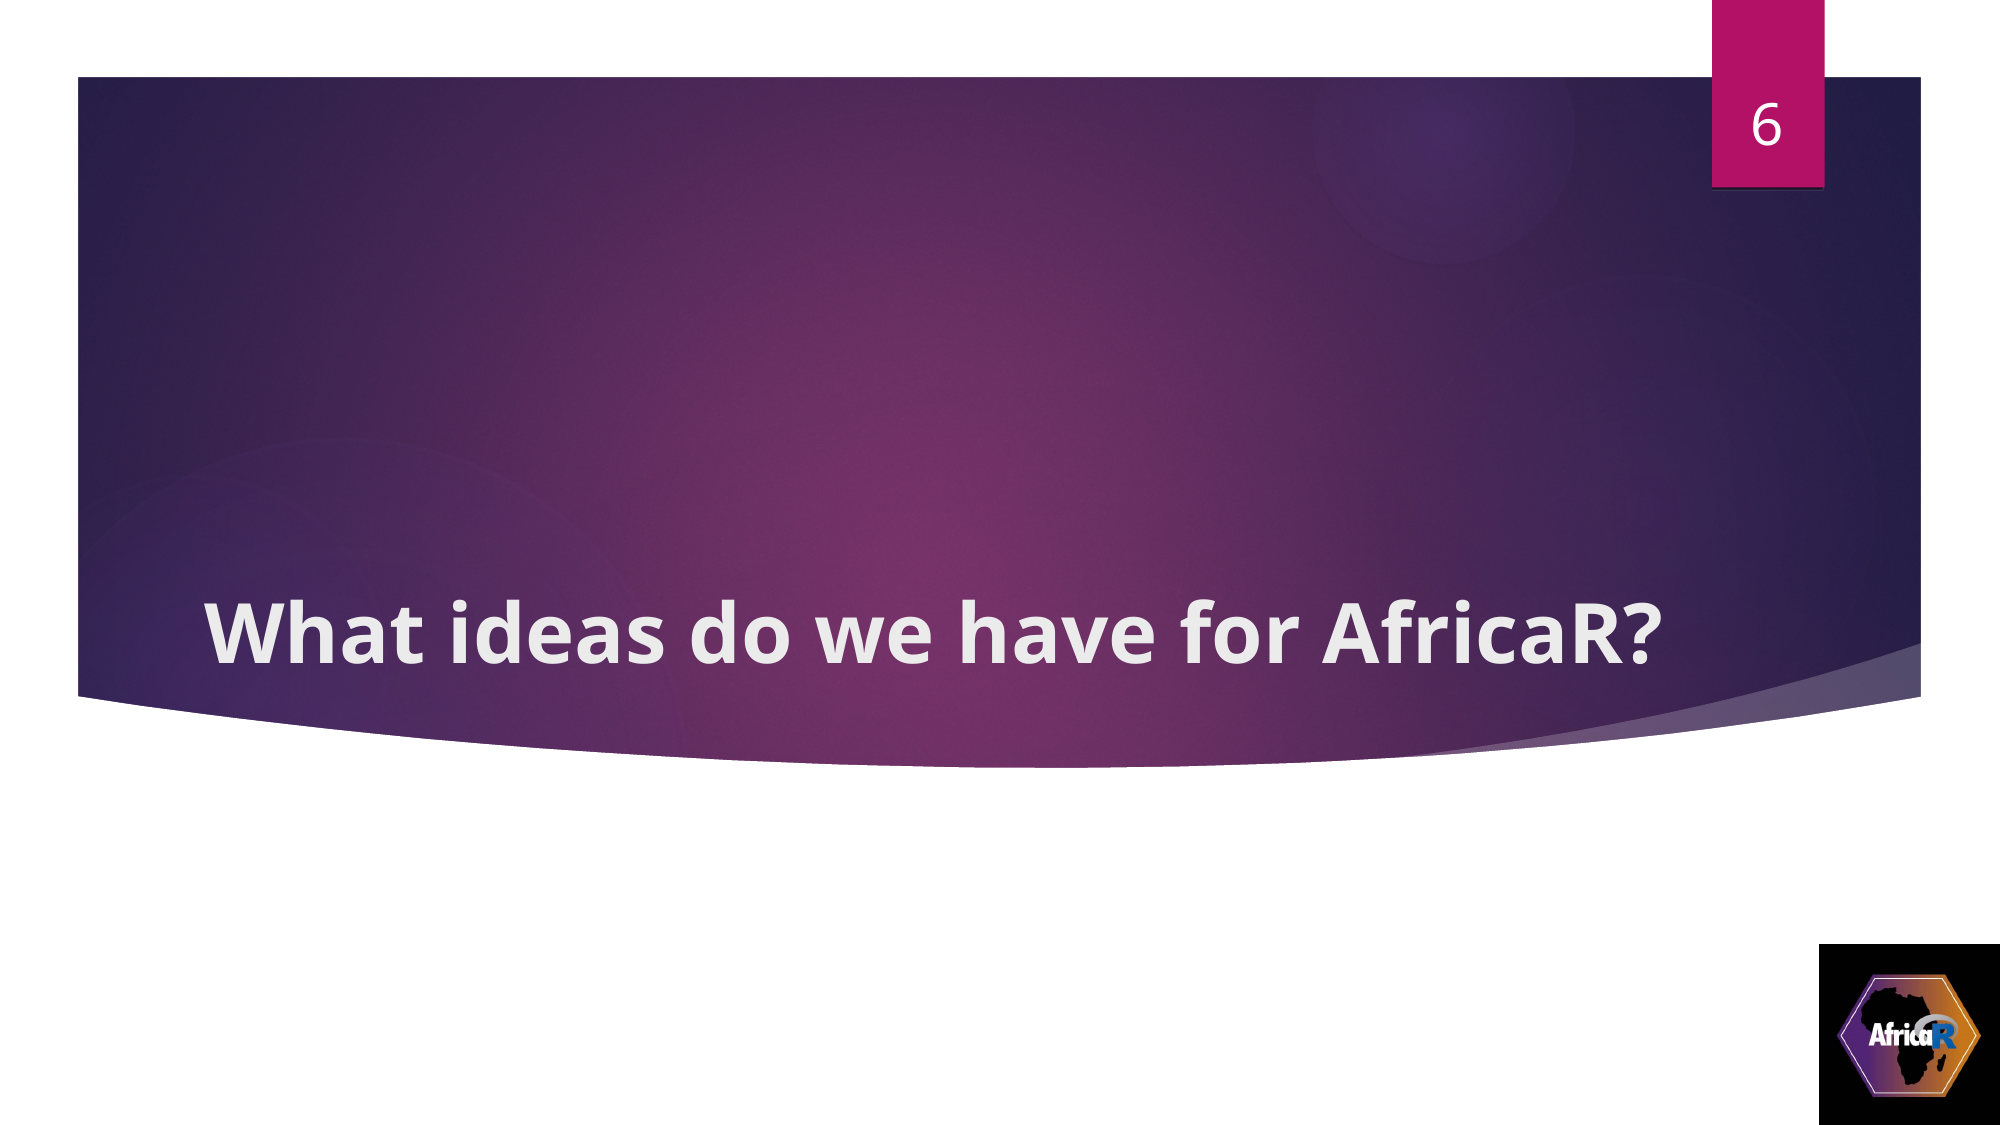

6
# What ideas do we have for AfricaR?
@AfricaRUsers